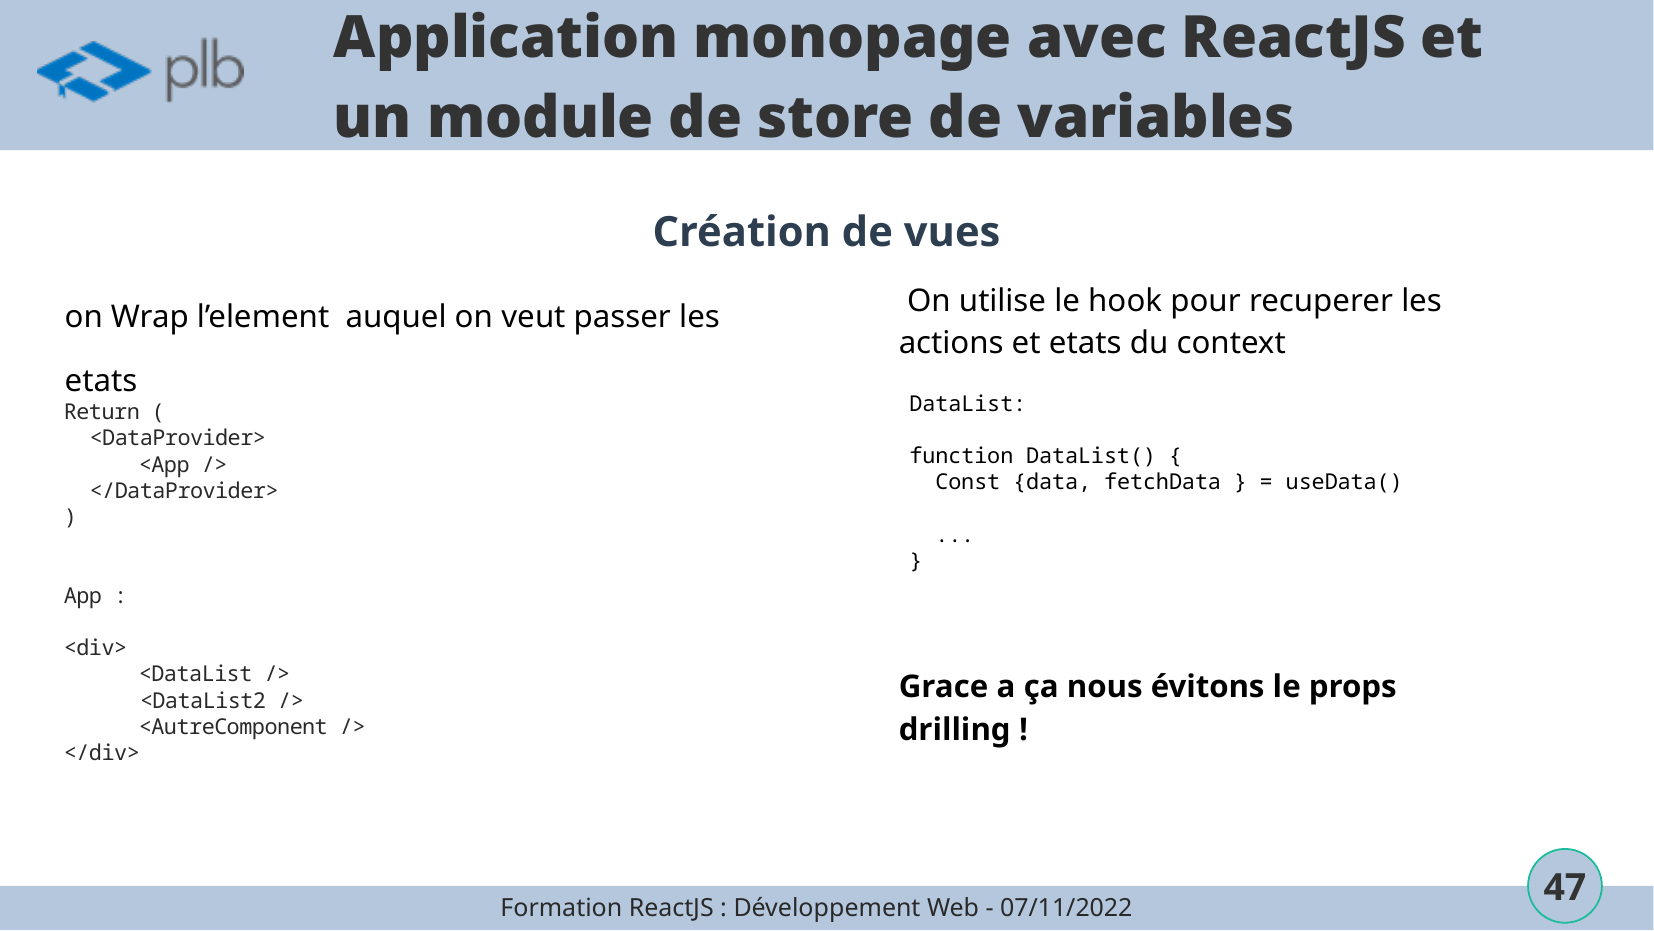

# Application monopage avec ReactJS et un module de store de variables
Création de vues
on Wrap l’element auquel on veut passer les etats
 On utilise le hook pour recuperer les actions et etats du context
Return (
 <DataProvider>
	<App />
 </DataProvider>
)
App :
<div>
	<DataList />
 <DataList2 />
	<AutreComponent />
</div>
DataList:
function DataList() {
 Const {data, fetchData } = useData()
 ...
}
Grace a ça nous évitons le props drilling !
Formation ReactJS : Développement Web - 07/11/2022